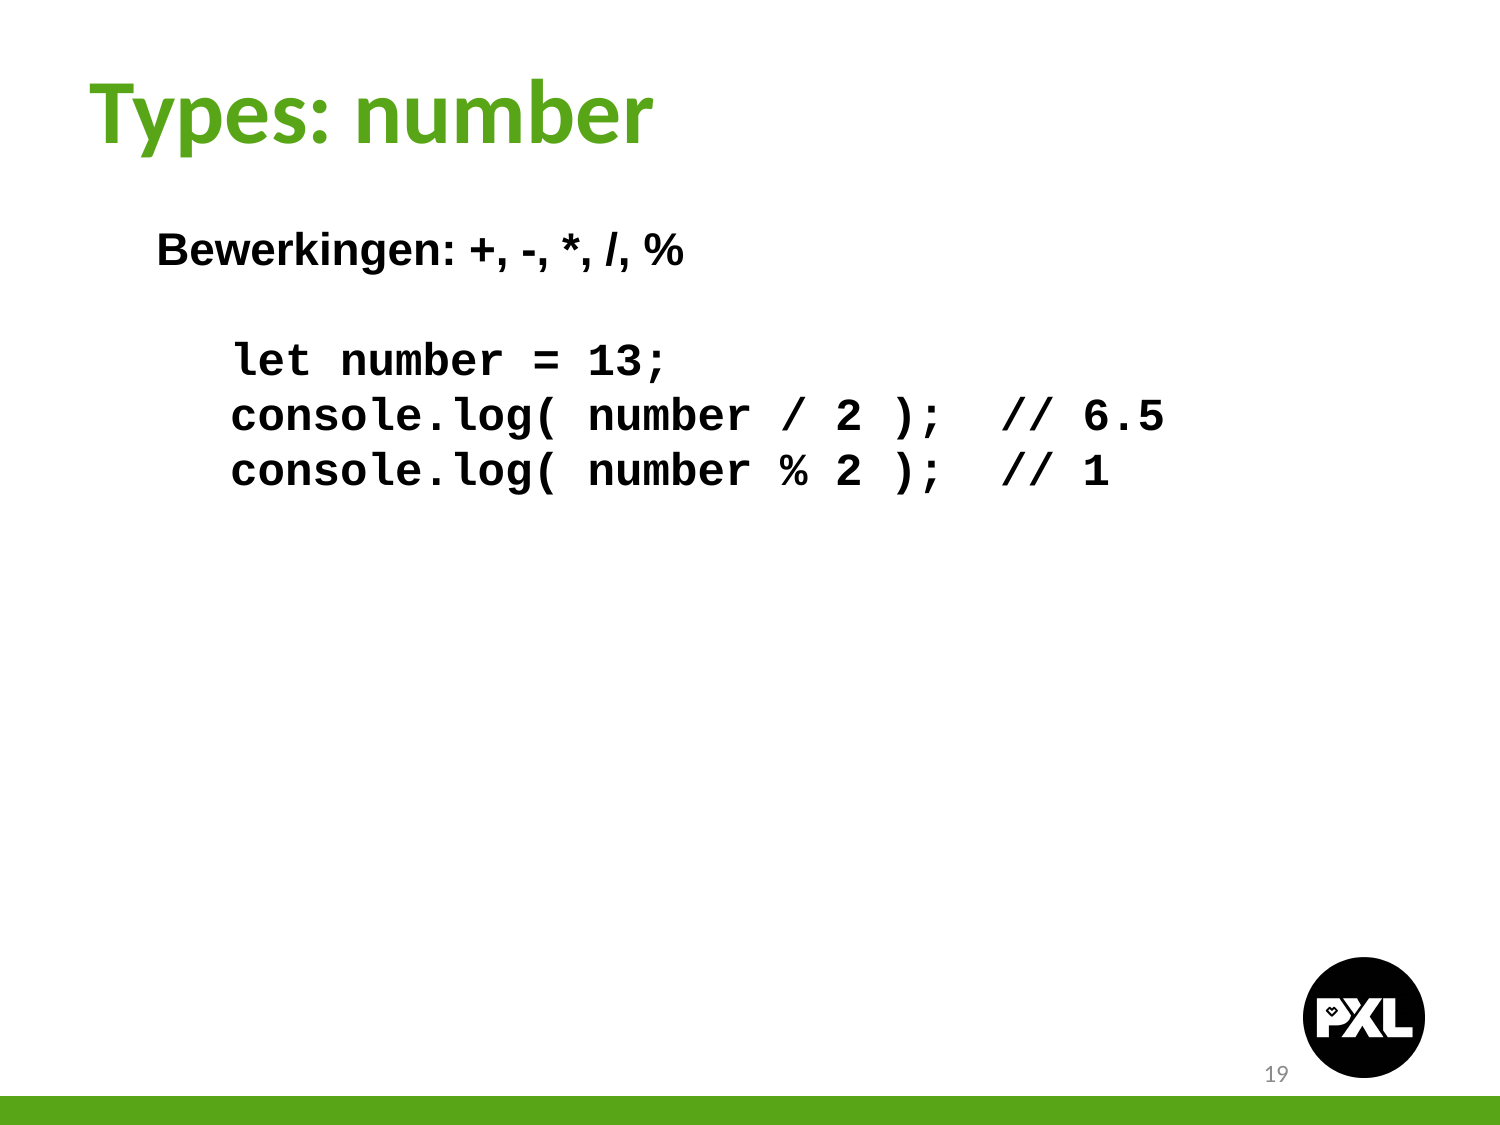

Types: number
Bewerkingen: +, -, *, /, %
	let number = 13;
	console.log( number / 2 ); // 6.5
	console.log( number % 2 ); // 1